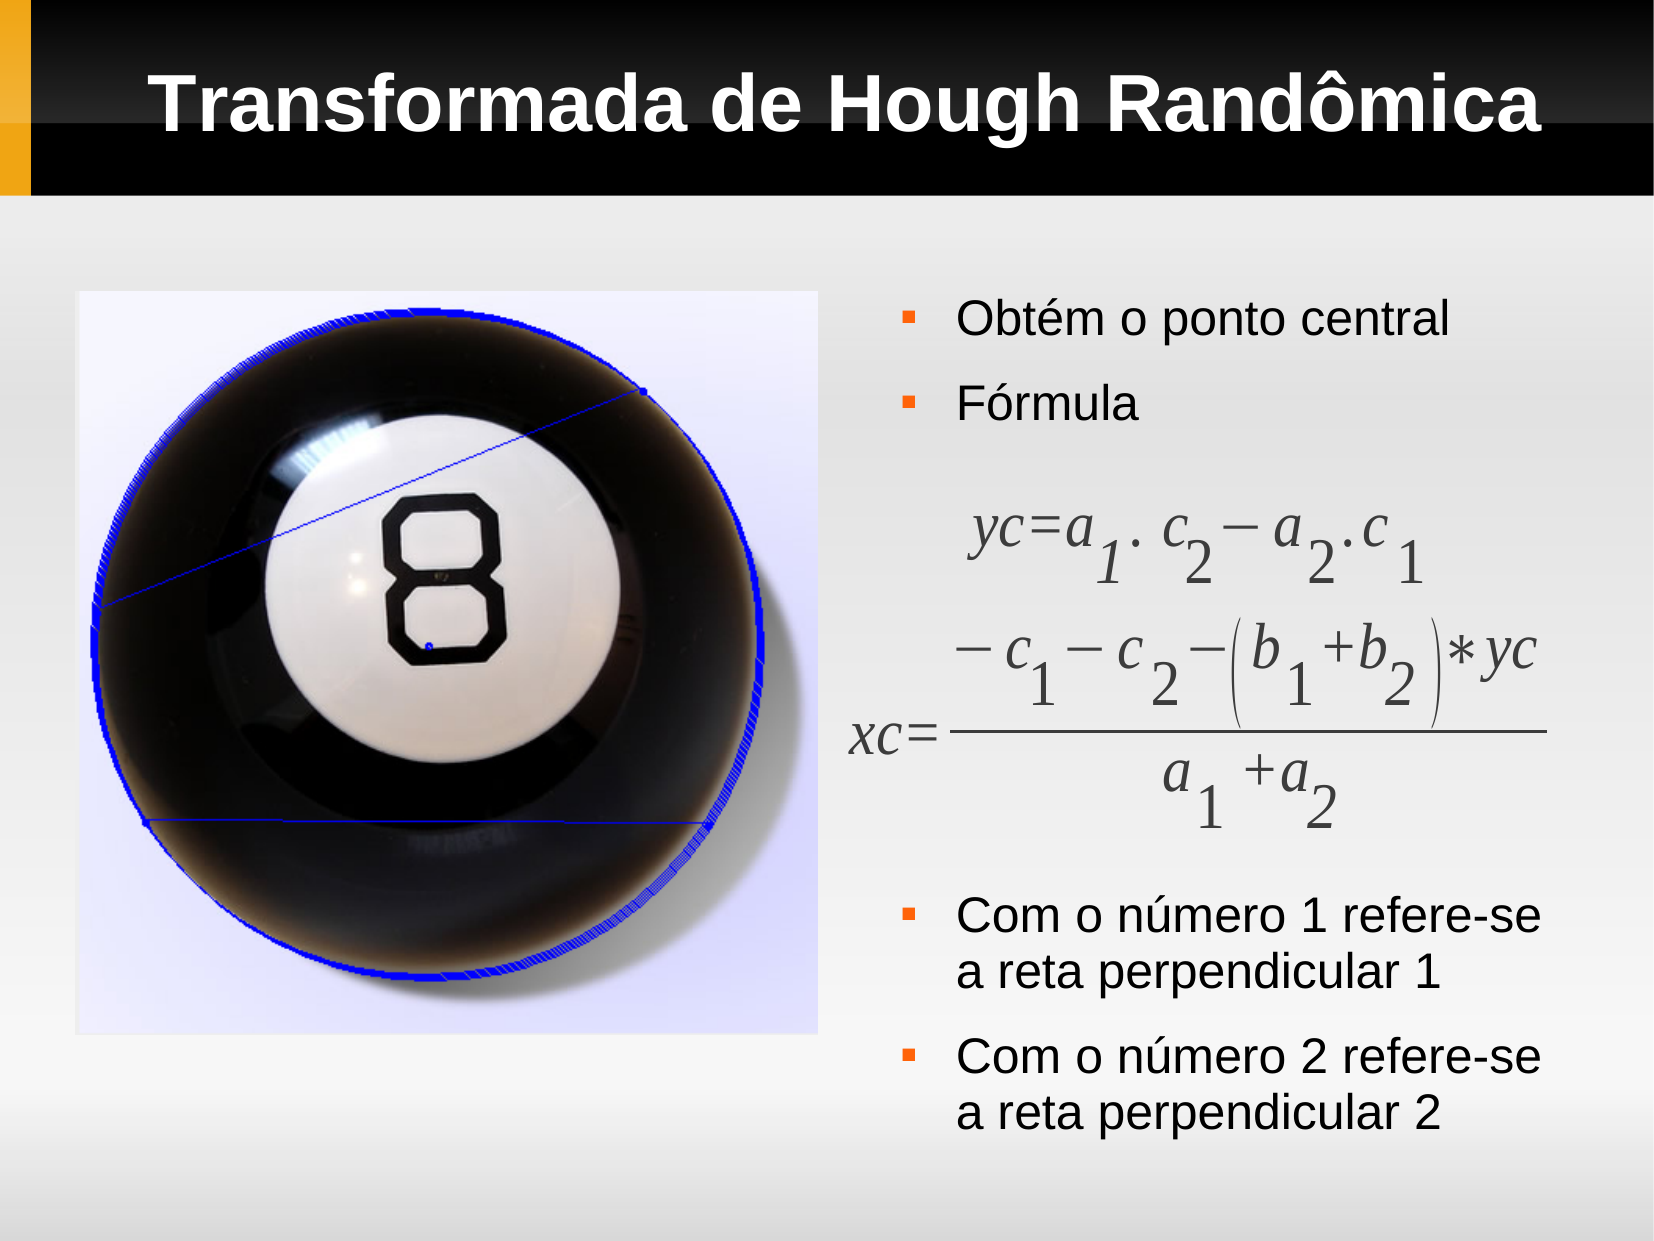

# Transformada de Hough Randômica
Obtém o ponto central
Fórmula
Com o número 1 refere-se a reta perpendicular 1
Com o número 2 refere-se a reta perpendicular 2